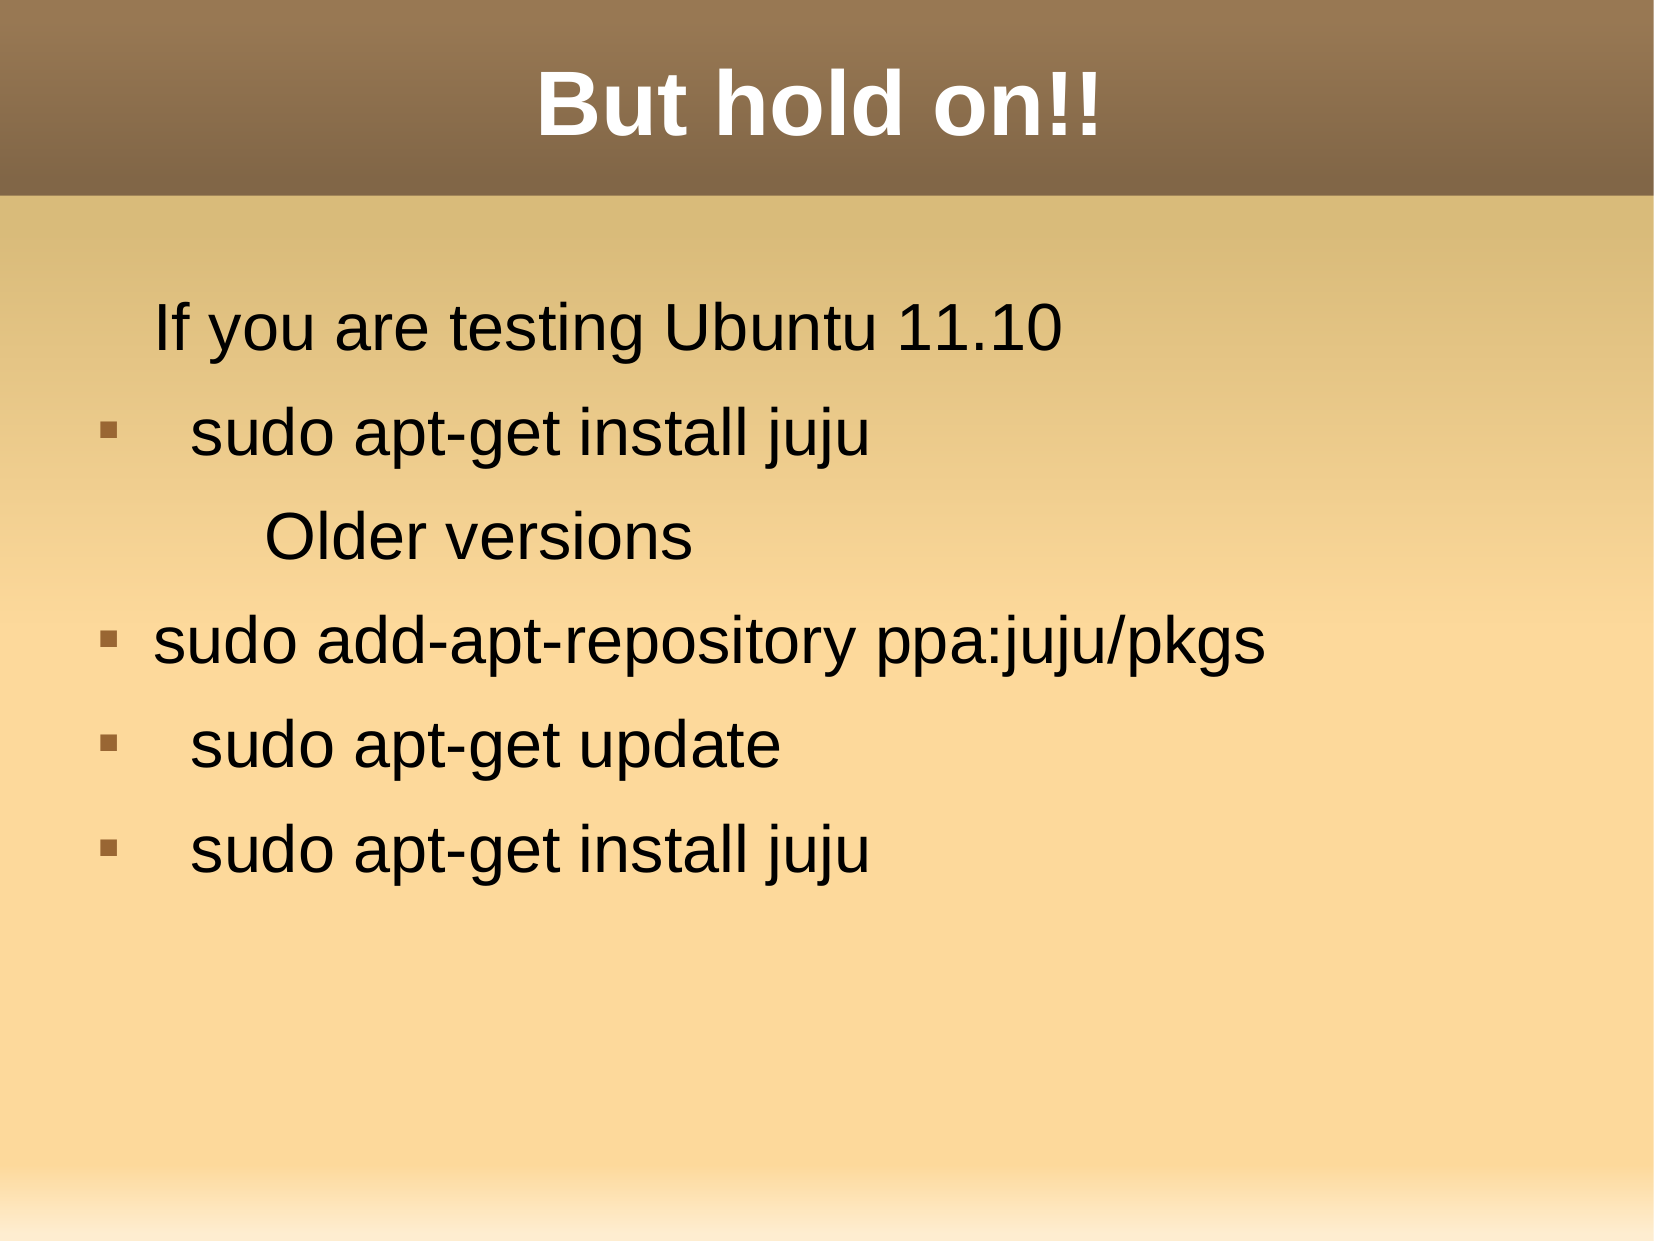

# But hold on!!
If you are testing Ubuntu 11.10
 sudo apt-get install juju
 Older versions
sudo add-apt-repository ppa:juju/pkgs
 sudo apt-get update
 sudo apt-get install juju